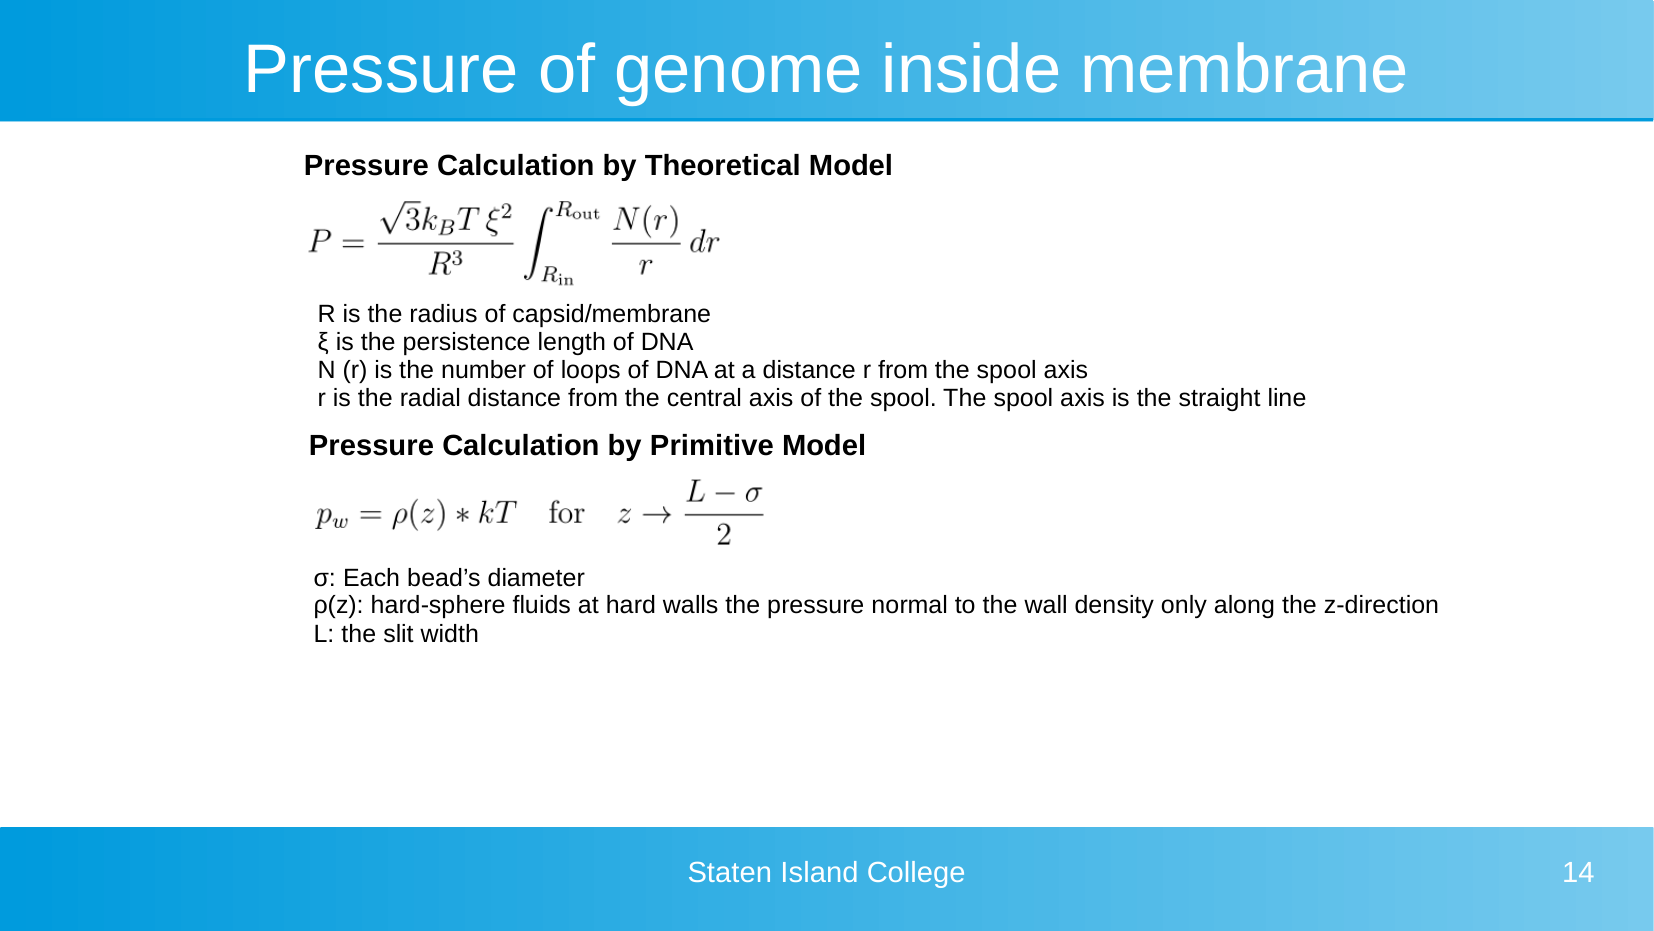

# Pressure of genome inside membrane
Pressure Calculation by Theoretical Model
R is the radius of capsid/membrane
ξ is the persistence length of DNA
N (r) is the number of loops of DNA at a distance r from the spool axis
r is the radial distance from the central axis of the spool. The spool axis is the straight line
Pressure Calculation by Primitive Model
σ: Each bead’s diameter
ρ(z): hard-sphere fluids at hard walls the pressure normal to the wall density only along the z-direction
L: the slit width
Staten Island College
14